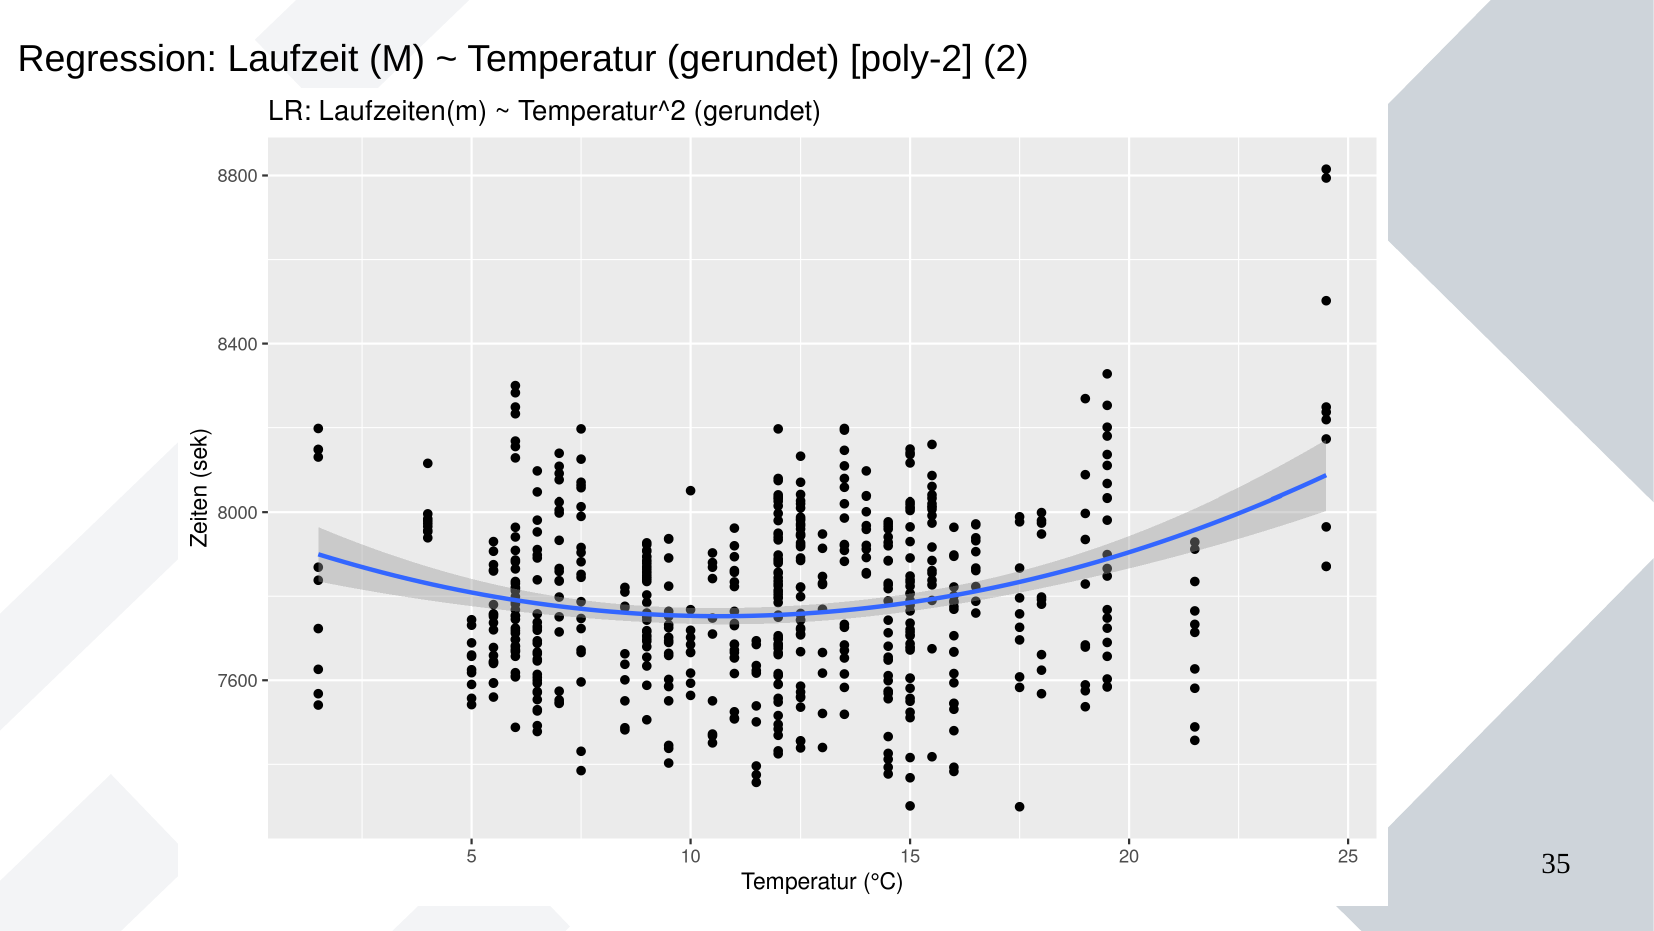

# Regression: Laufzeit (M) ~ Temperatur (gerundet) [poly-2] (2)
35